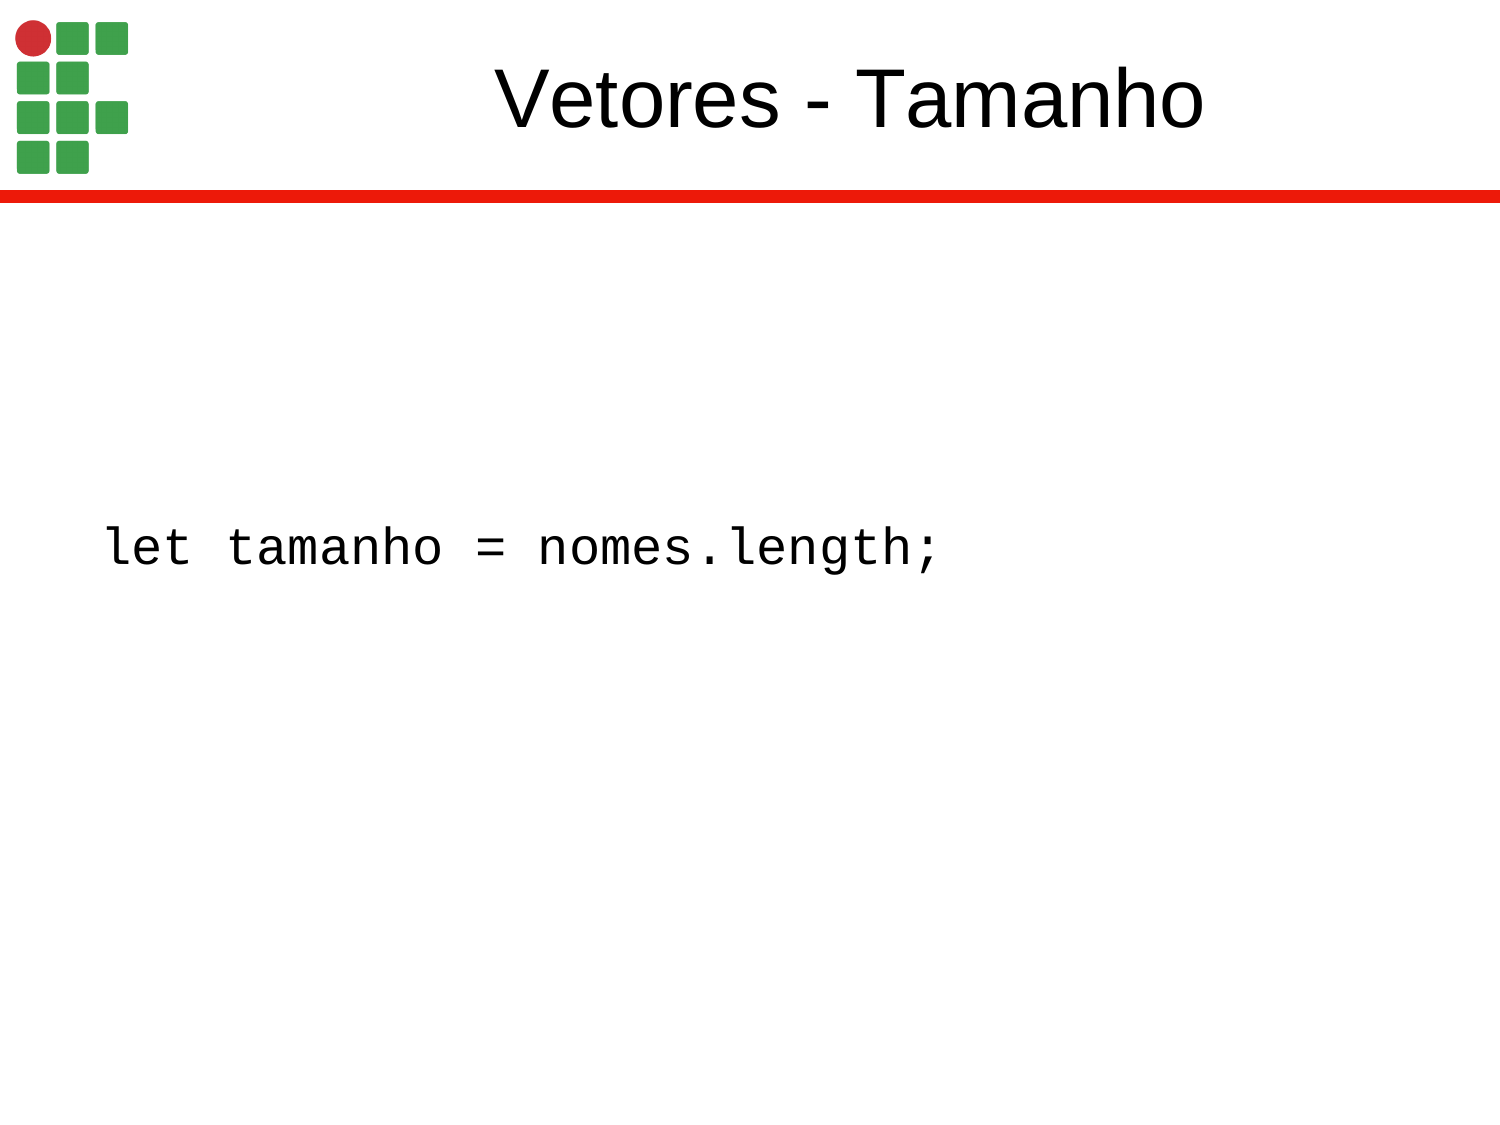

# Vetores - Tamanho
let tamanho = nomes.length;